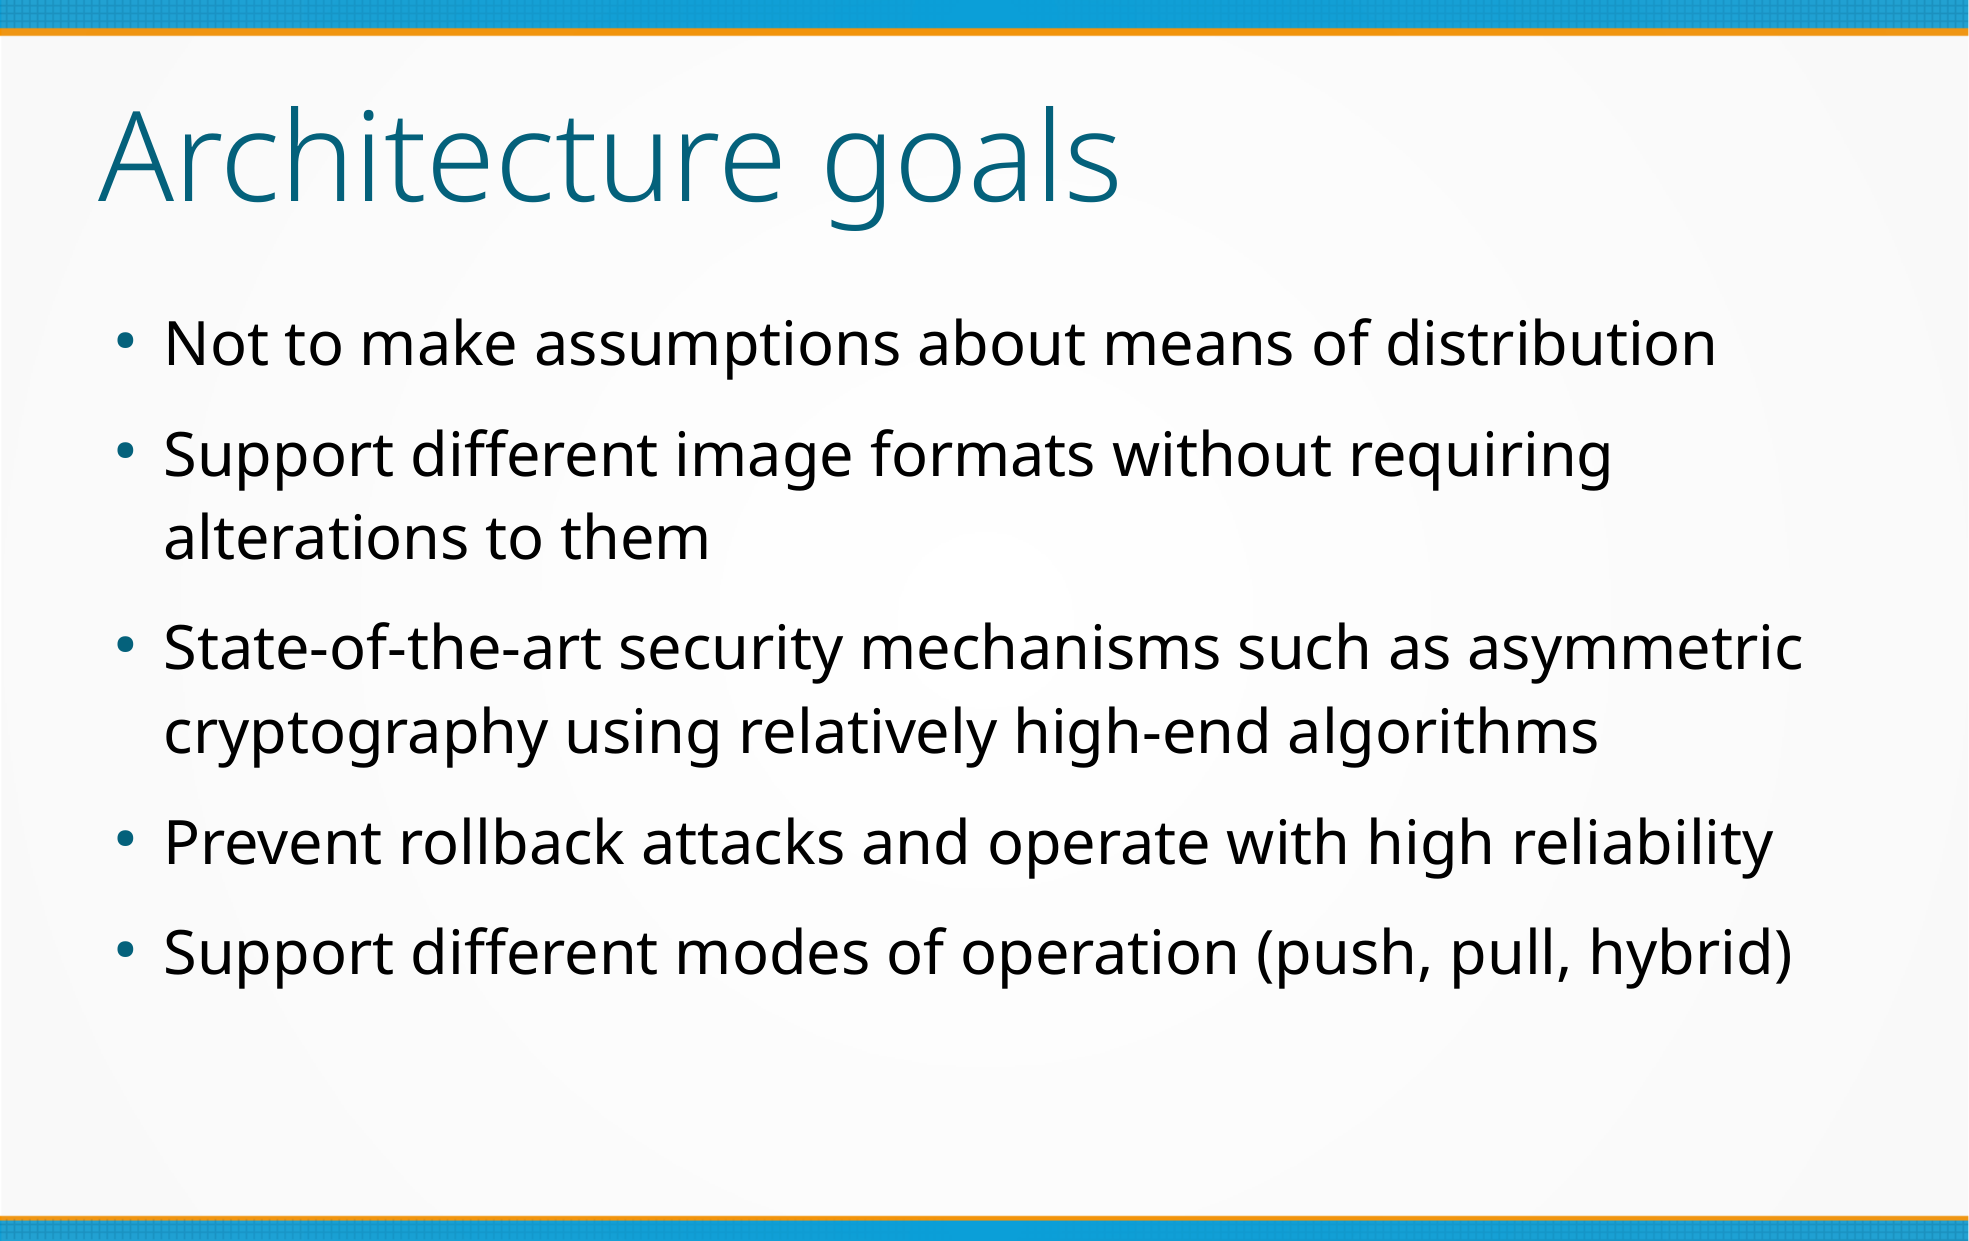

# Architecture goals
Not to make assumptions about means of distribution
Support different image formats without requiring alterations to them
State-of-the-art security mechanisms such as asymmetric cryptography using relatively high-end algorithms
Prevent rollback attacks and operate with high reliability
Support different modes of operation (push, pull, hybrid)